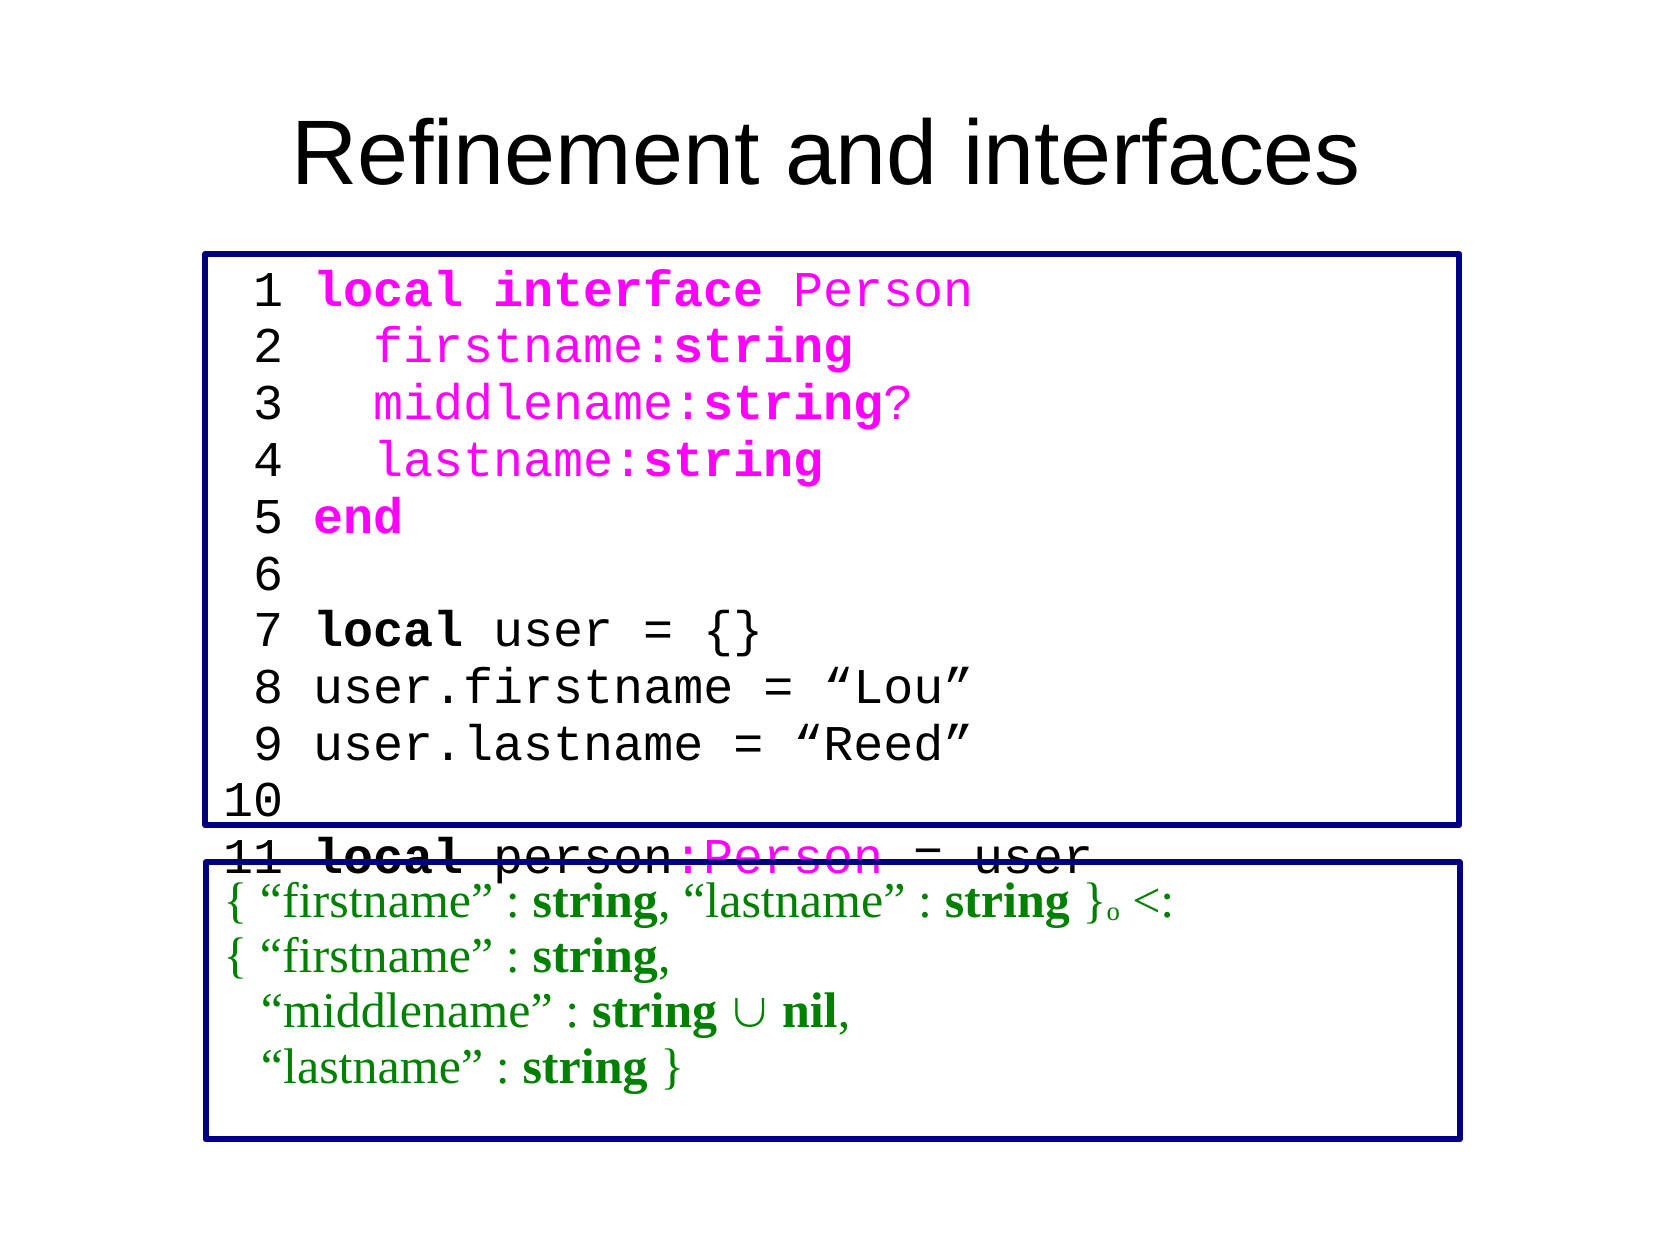

# Refinement and interfaces
 1 local interface Person
 2 firstname:string
 3 middlename:string?
 4 lastname:string
 5 end
 6
 7 local user = {}
 8 user.firstname = “Lou”
 9 user.lastname = “Reed”
10
11 local person:Person = user
{ “firstname” : string, “lastname” : string }o <:
{ “firstname” : string,
 “middlename” : string ∪ nil,
 “lastname” : string }